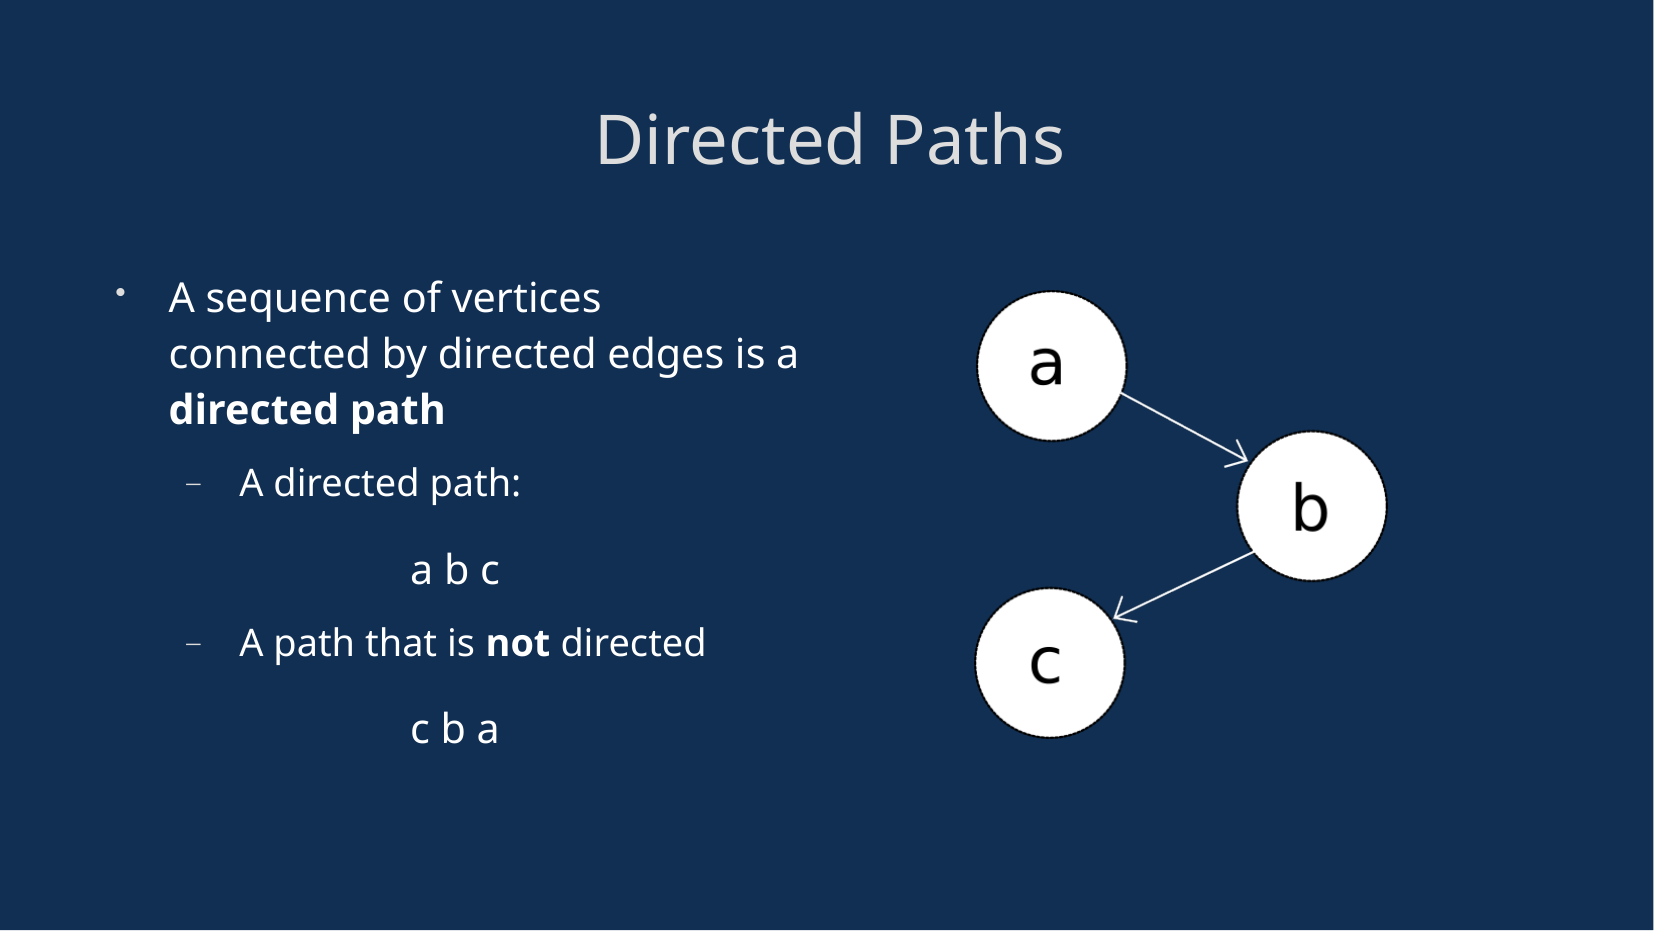

# Directed Paths
A sequence of vertices connected by directed edges is a directed path
A directed path:
a b c
A path that is not directed
c b a